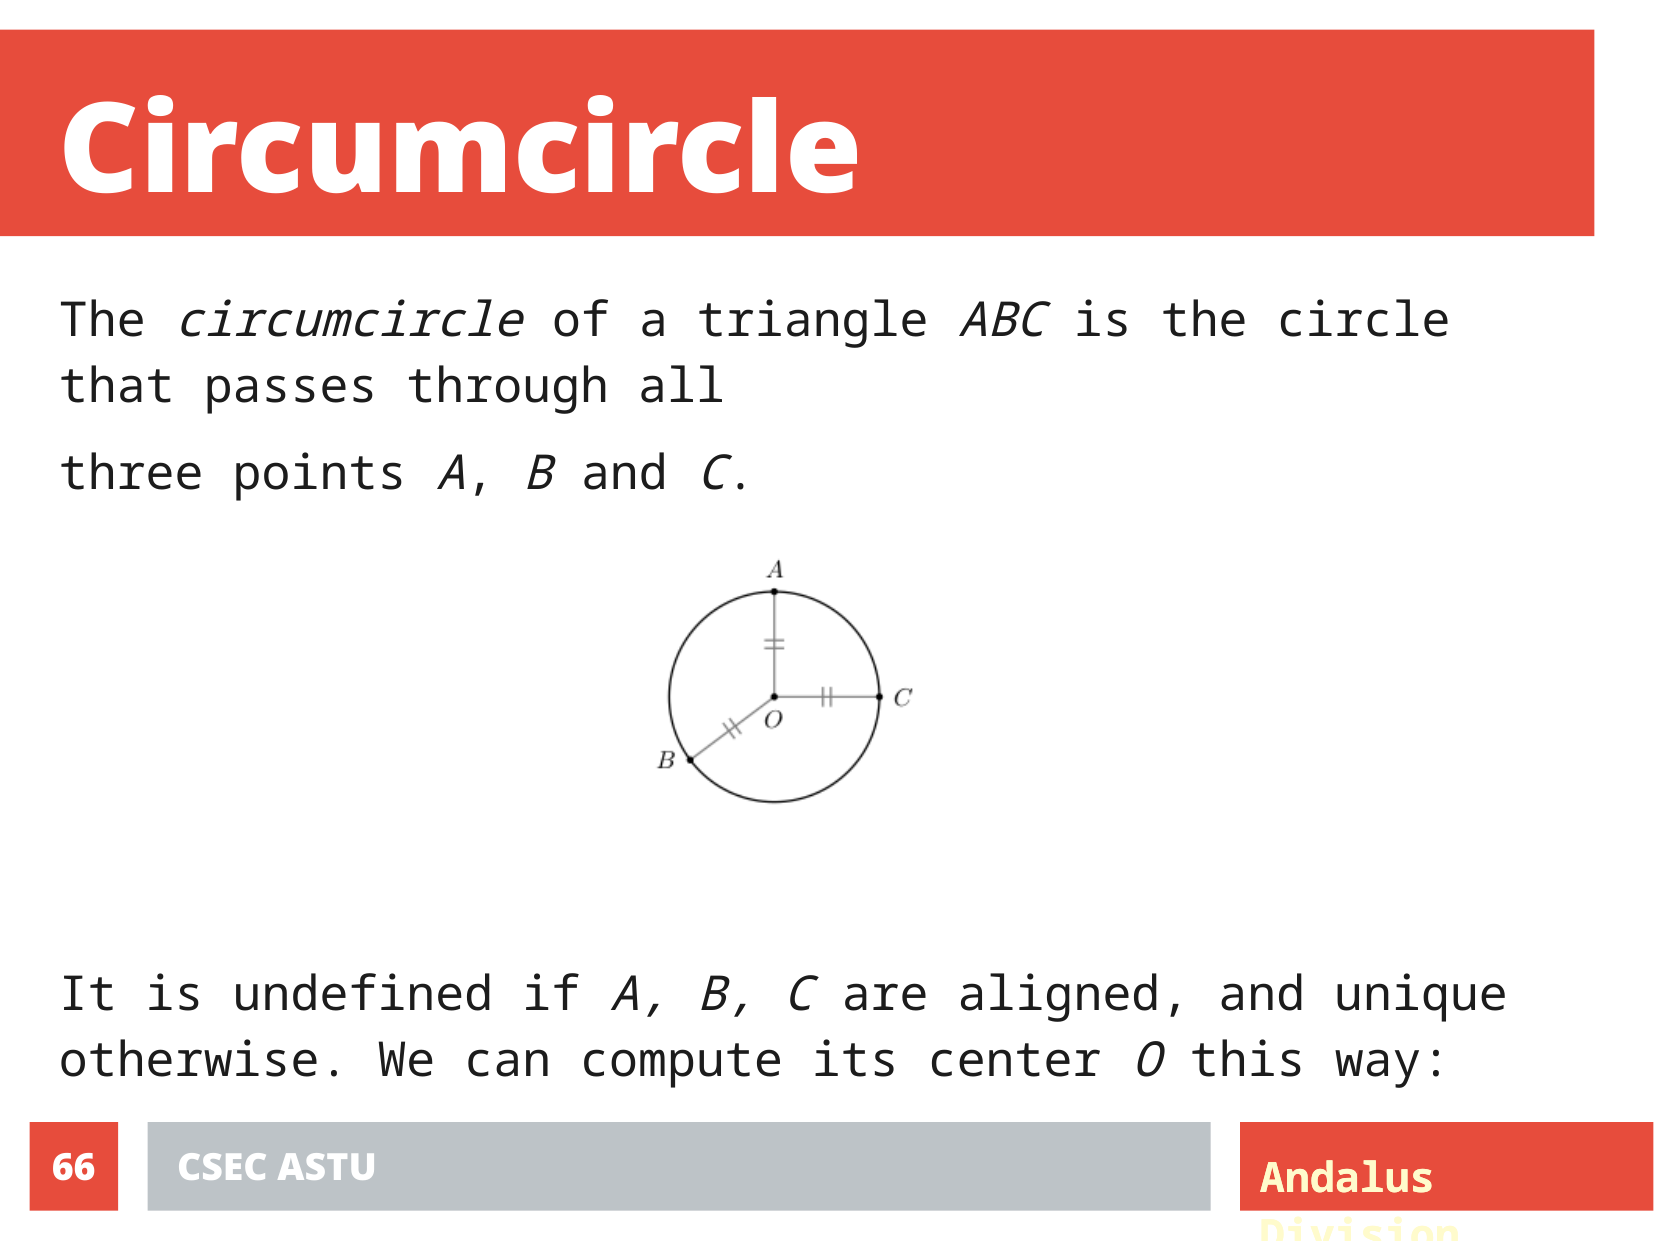

# Circumcircle
The circumcircle of a triangle ABC is the circle that passes through all
three points A, B and C.
It is undefined if A, B, C are aligned, and unique otherwise. We can compute its center O this way:
66
CSEC ASTU
Andalus Division
Andalus Division